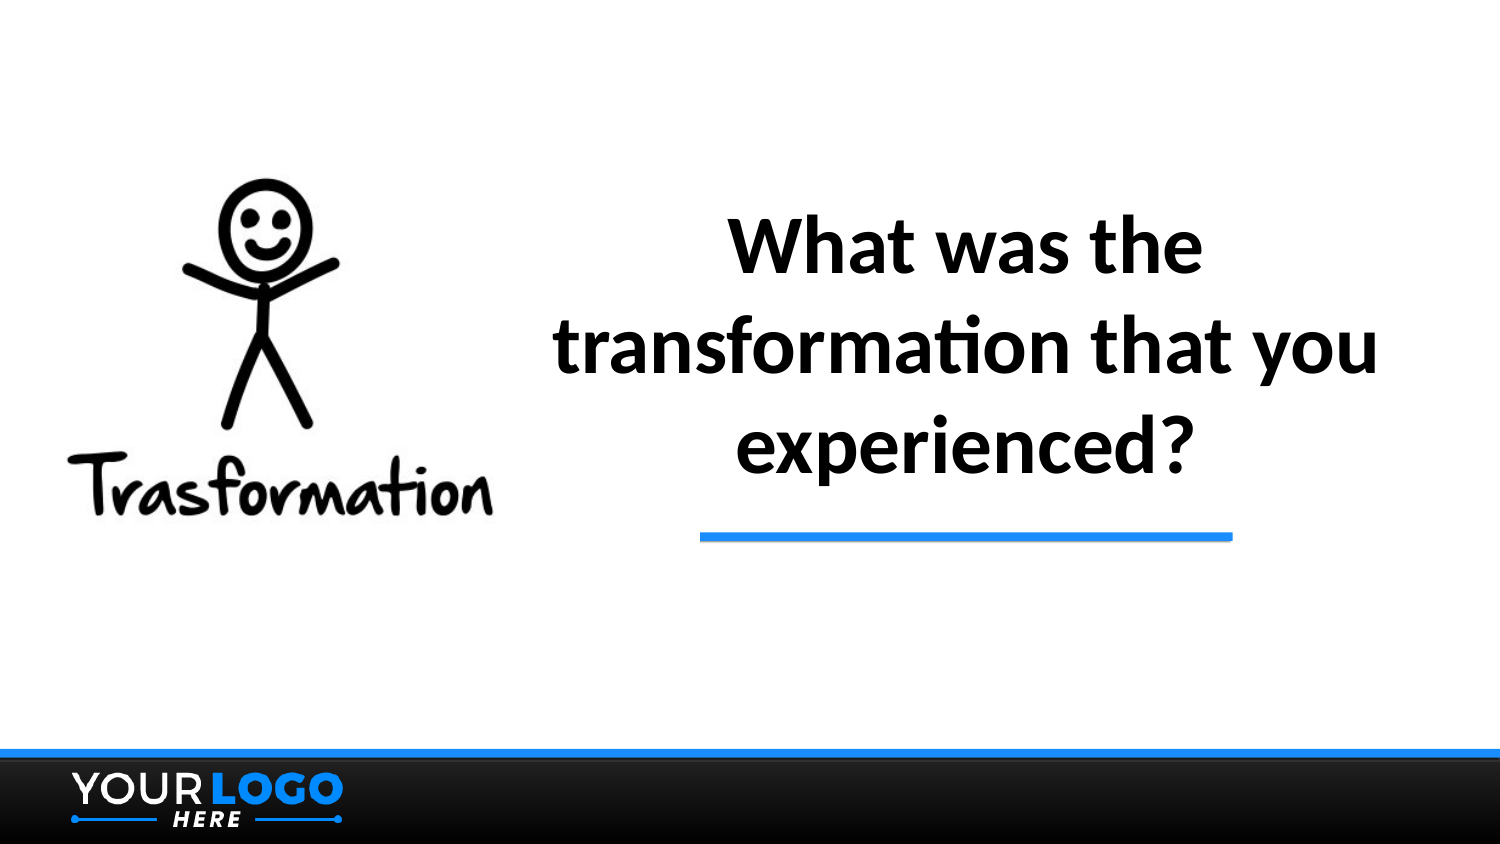

What was the transformation that you experienced?